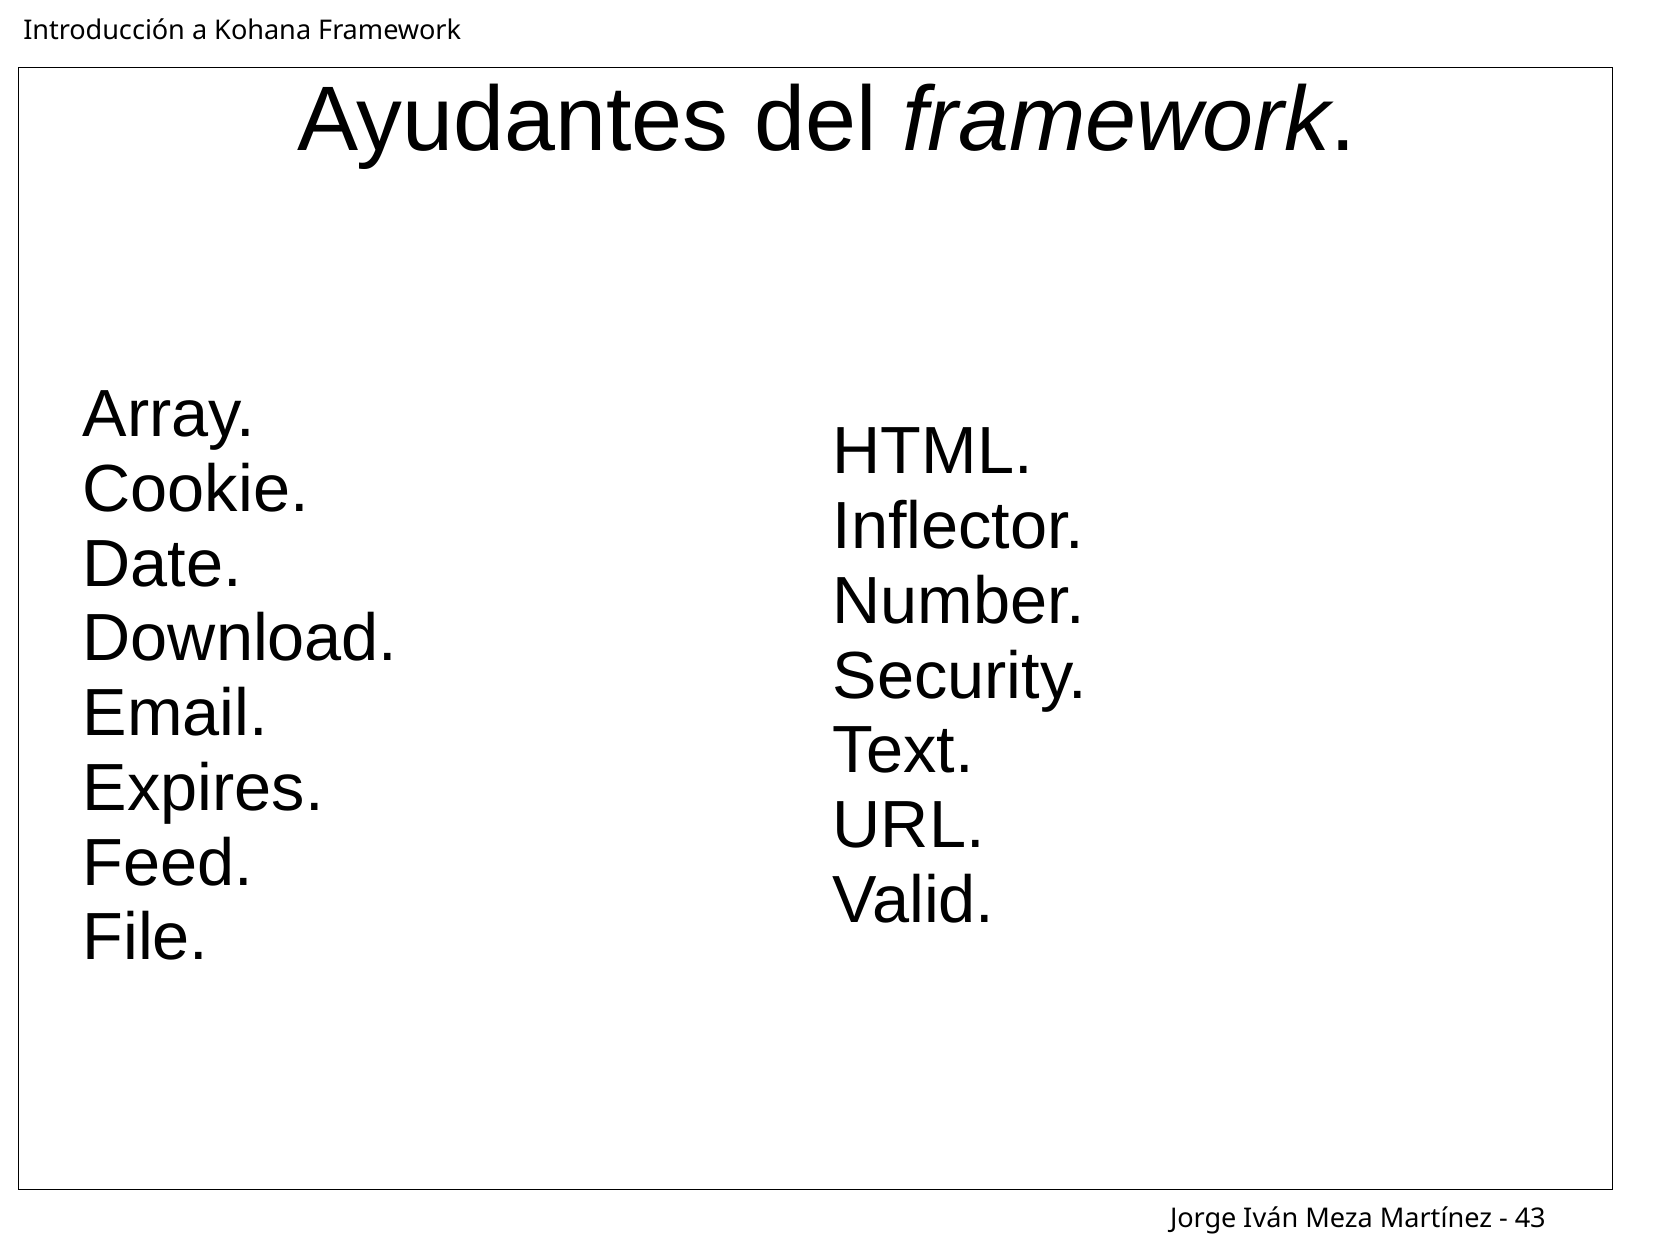

# Ayudantes del framework.
Array.
Cookie.
Date.
Download.
Email.
Expires.
Feed.
File.
HTML.
Inflector.
Number.
Security.
Text.
URL.
Valid.